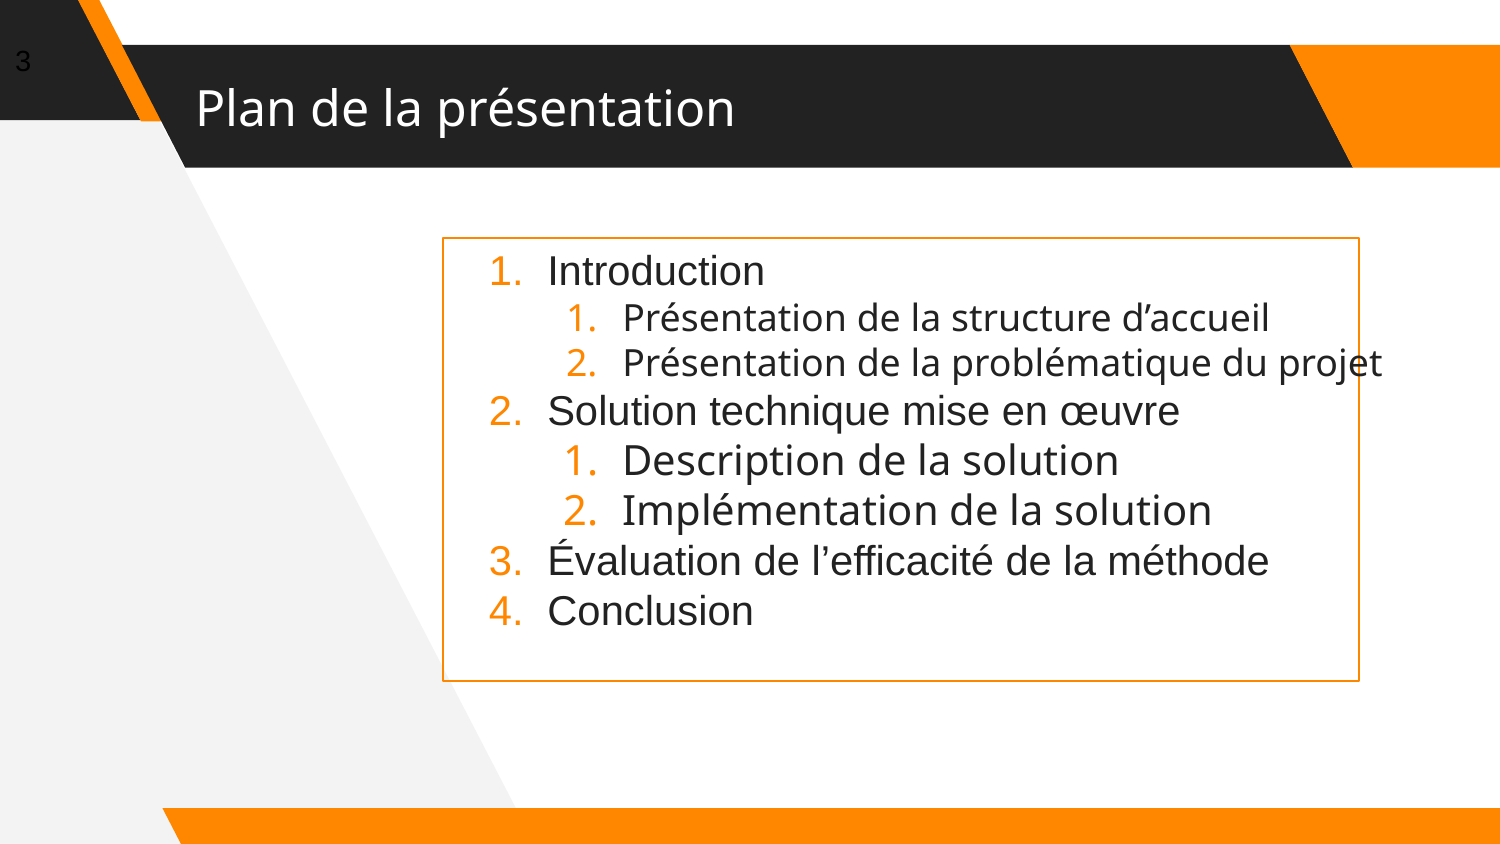

# Plan de la présentation
Introduction
Présentation de la structure d’accueil
Présentation de la problématique du projet
Solution technique mise en œuvre
Description de la solution
Implémentation de la solution
Évaluation de l’efficacité de la méthode
Conclusion